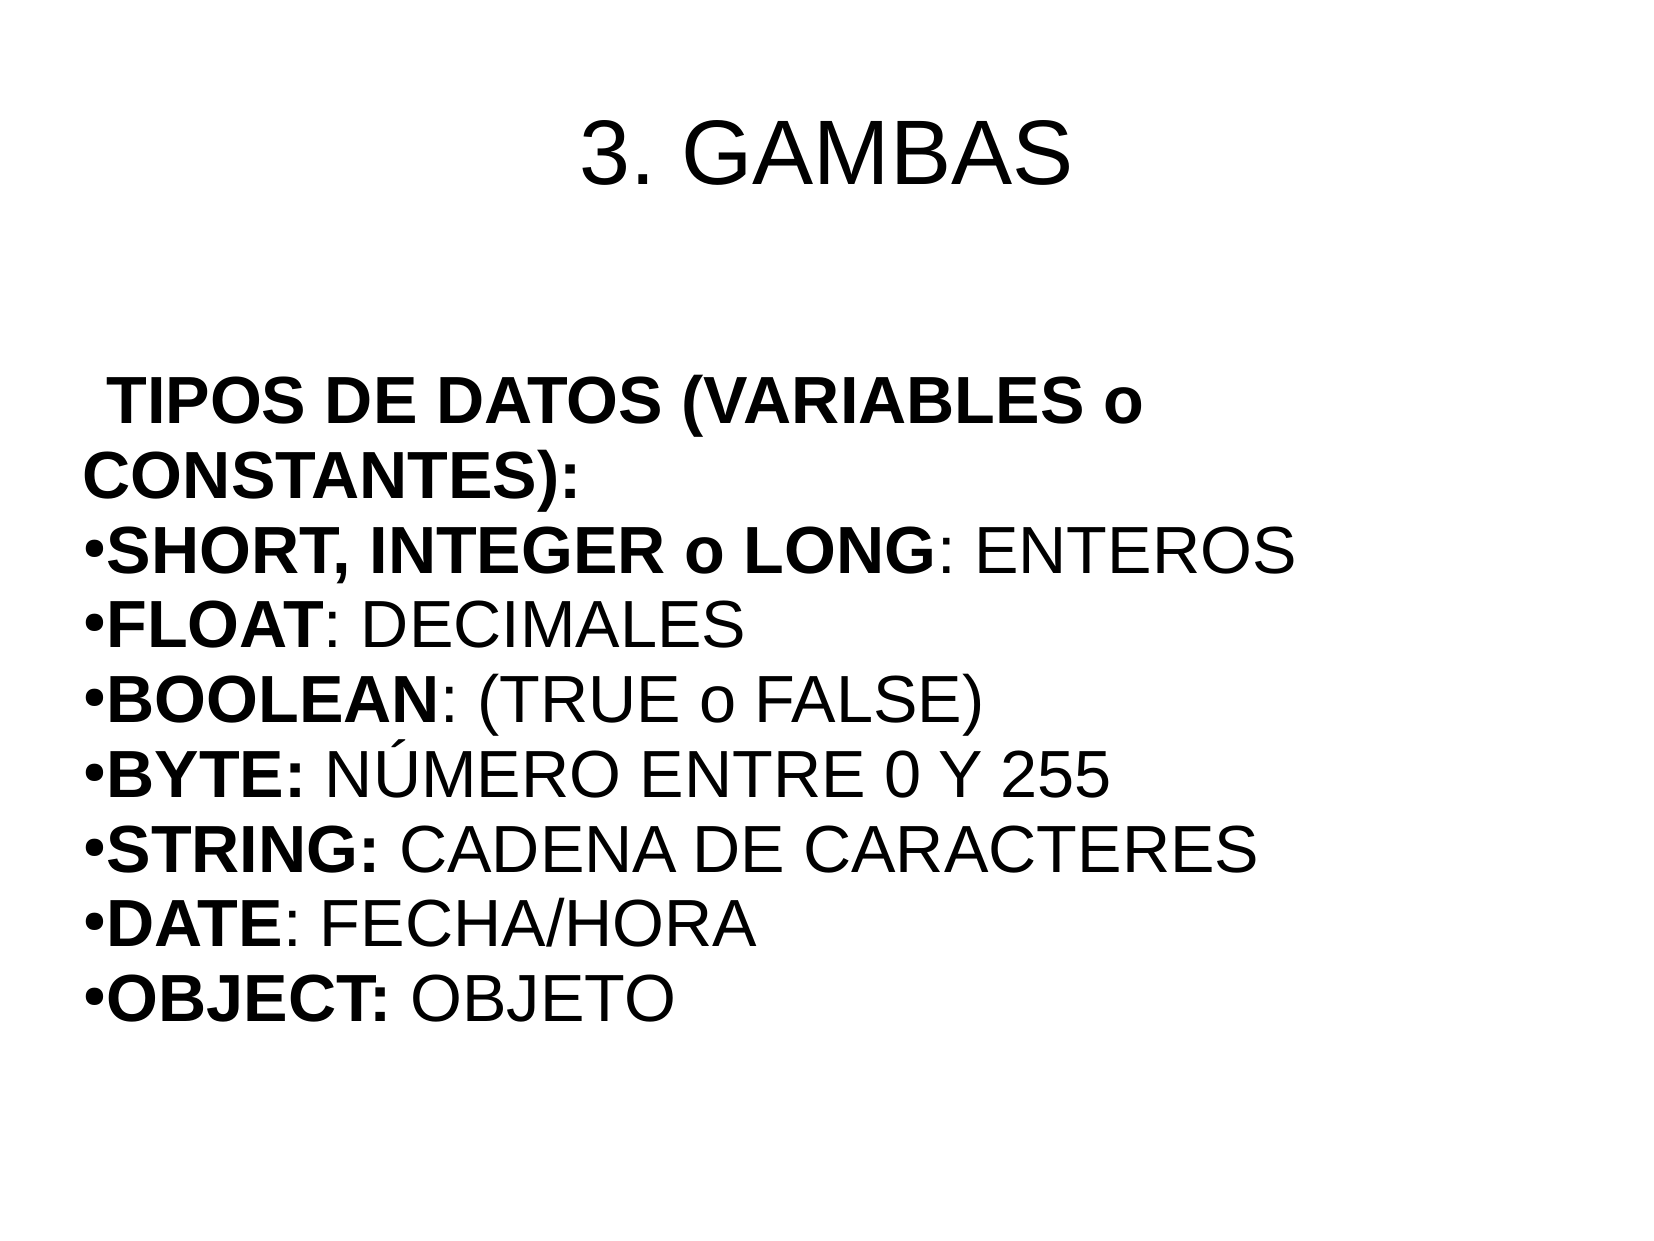

# 3. GAMBAS
TIPOS DE DATOS (VARIABLES o CONSTANTES):
SHORT, INTEGER o LONG: ENTEROS
FLOAT: DECIMALES
BOOLEAN: (TRUE o FALSE)
BYTE: NÚMERO ENTRE 0 Y 255
STRING: CADENA DE CARACTERES
DATE: FECHA/HORA
OBJECT: OBJETO